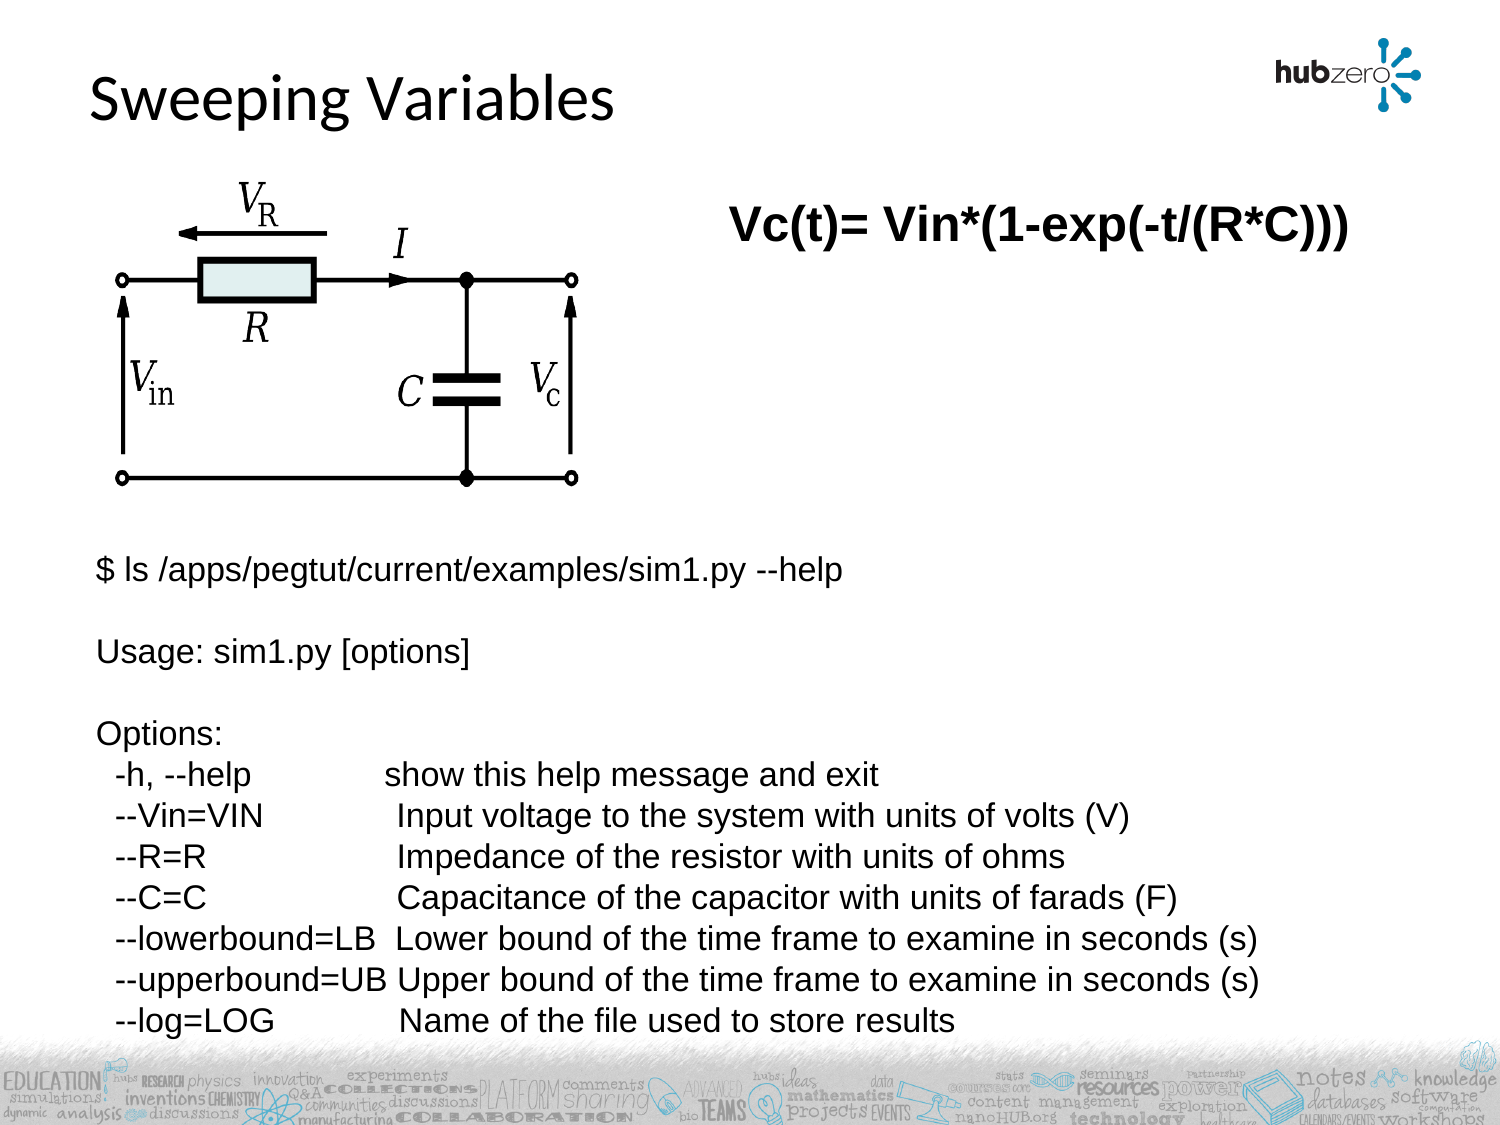

# Sweeping Variables
Vc(t)= Vin*(1-exp(-t/(R*C)))
$ ls /apps/pegtut/current/examples/sim1.py --help
Usage: sim1.py [options]
Options:
 -h, --help show this help message and exit
 --Vin=VIN Input voltage to the system with units of volts (V)
 --R=R Impedance of the resistor with units of ohms
 --C=C Capacitance of the capacitor with units of farads (F)
 --lowerbound=LB Lower bound of the time frame to examine in seconds (s)
 --upperbound=UB Upper bound of the time frame to examine in seconds (s)
 --log=LOG Name of the file used to store results